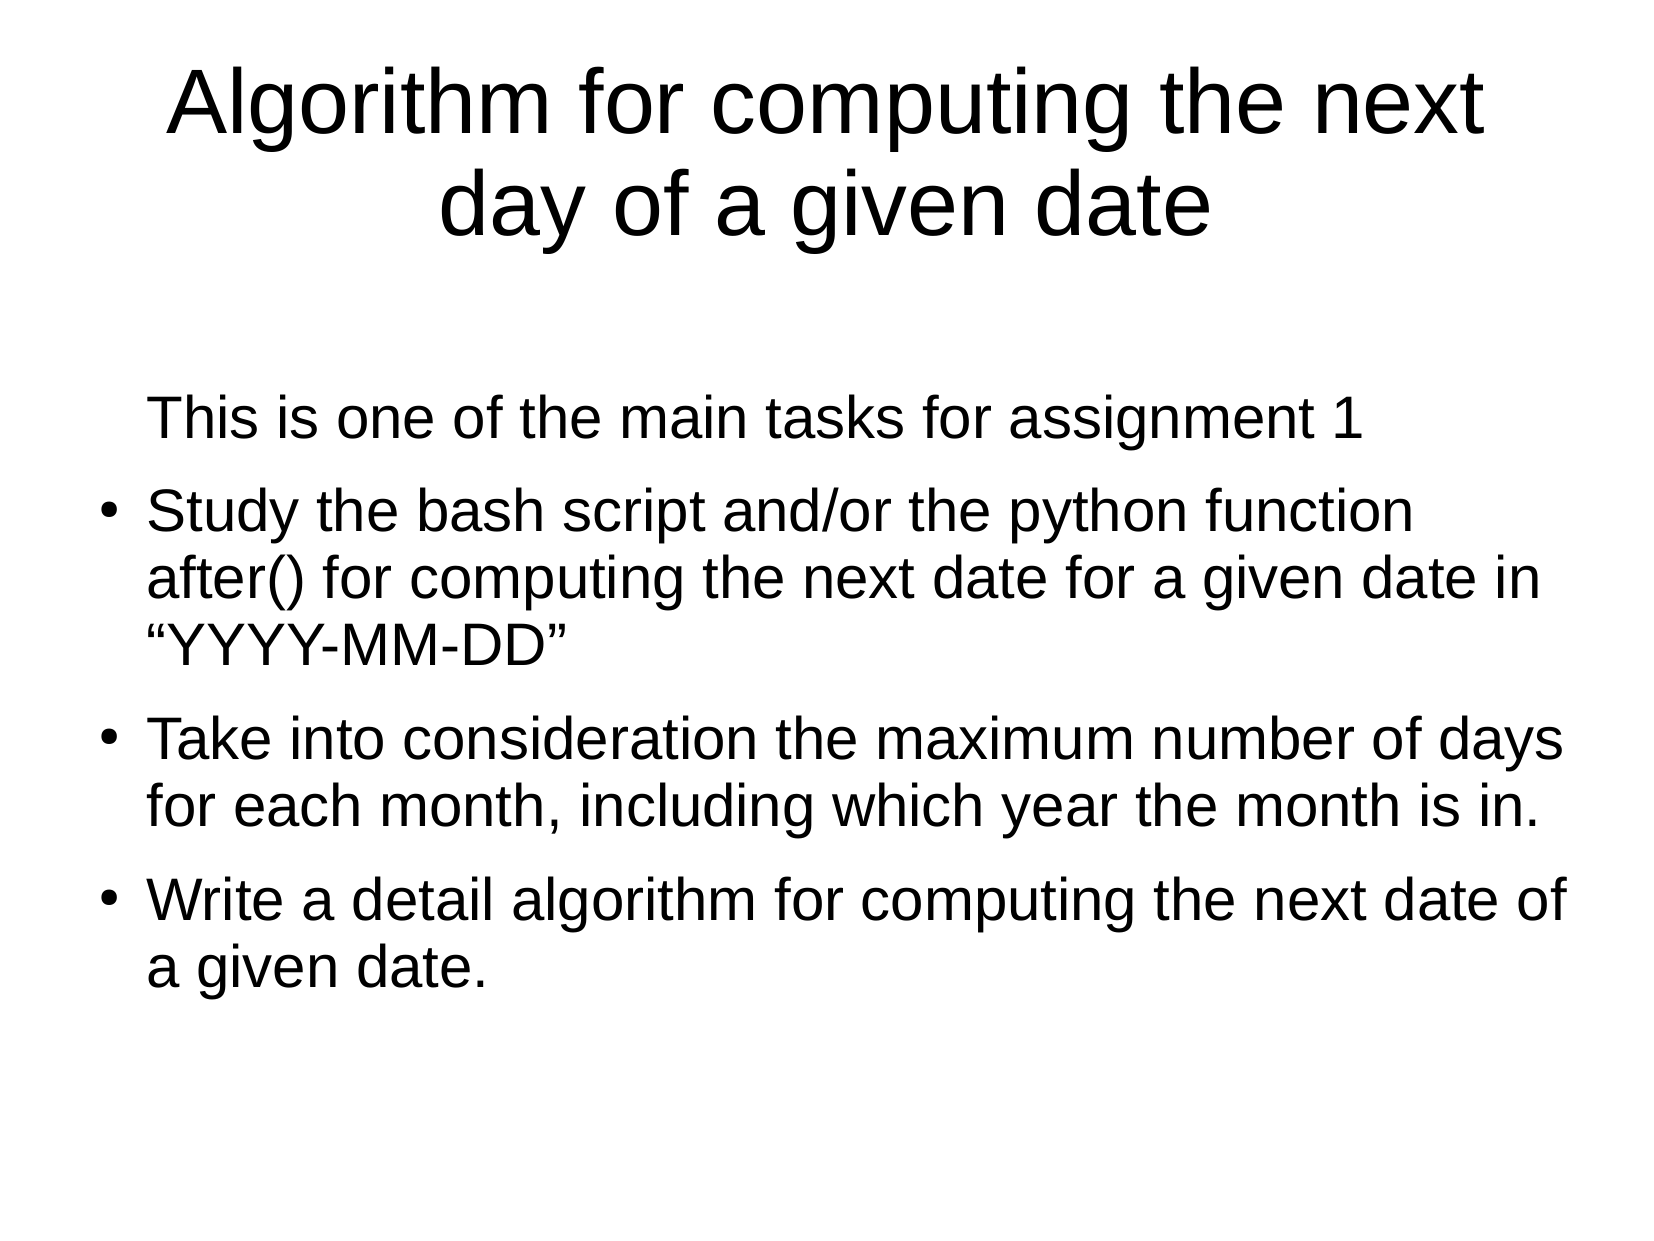

# Algorithm for computing the next day of a given date
This is one of the main tasks for assignment 1
Study the bash script and/or the python function after() for computing the next date for a given date in “YYYY-MM-DD”
Take into consideration the maximum number of days for each month, including which year the month is in.
Write a detail algorithm for computing the next date of a given date.